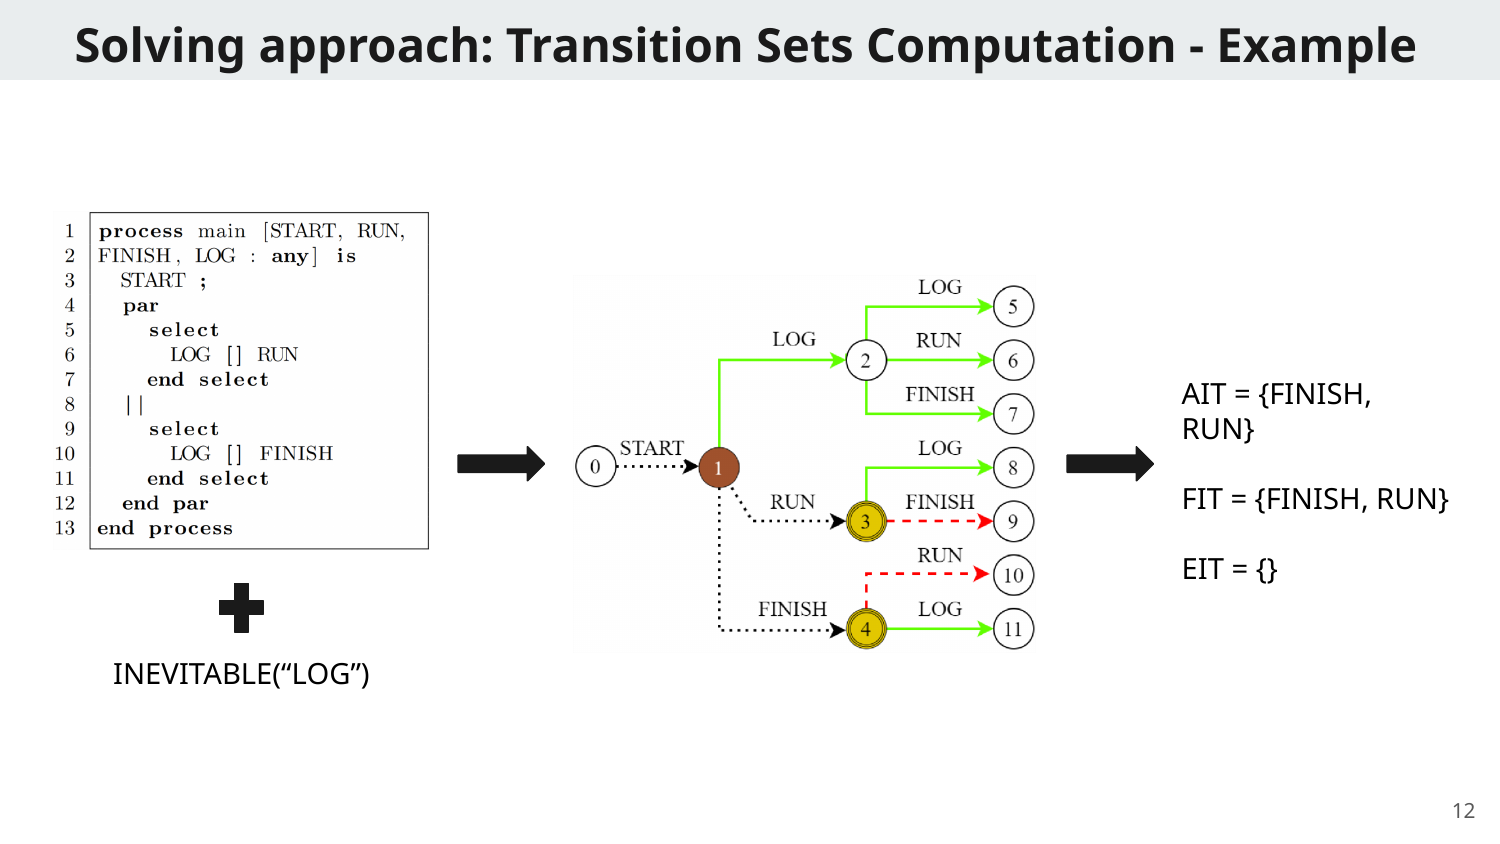

# Solving approach: Transition Sets Computation - Example
AIT = {FINISH, RUN}
FIT = {FINISH, RUN}
EIT = {}
INEVITABLE(“LOG”)